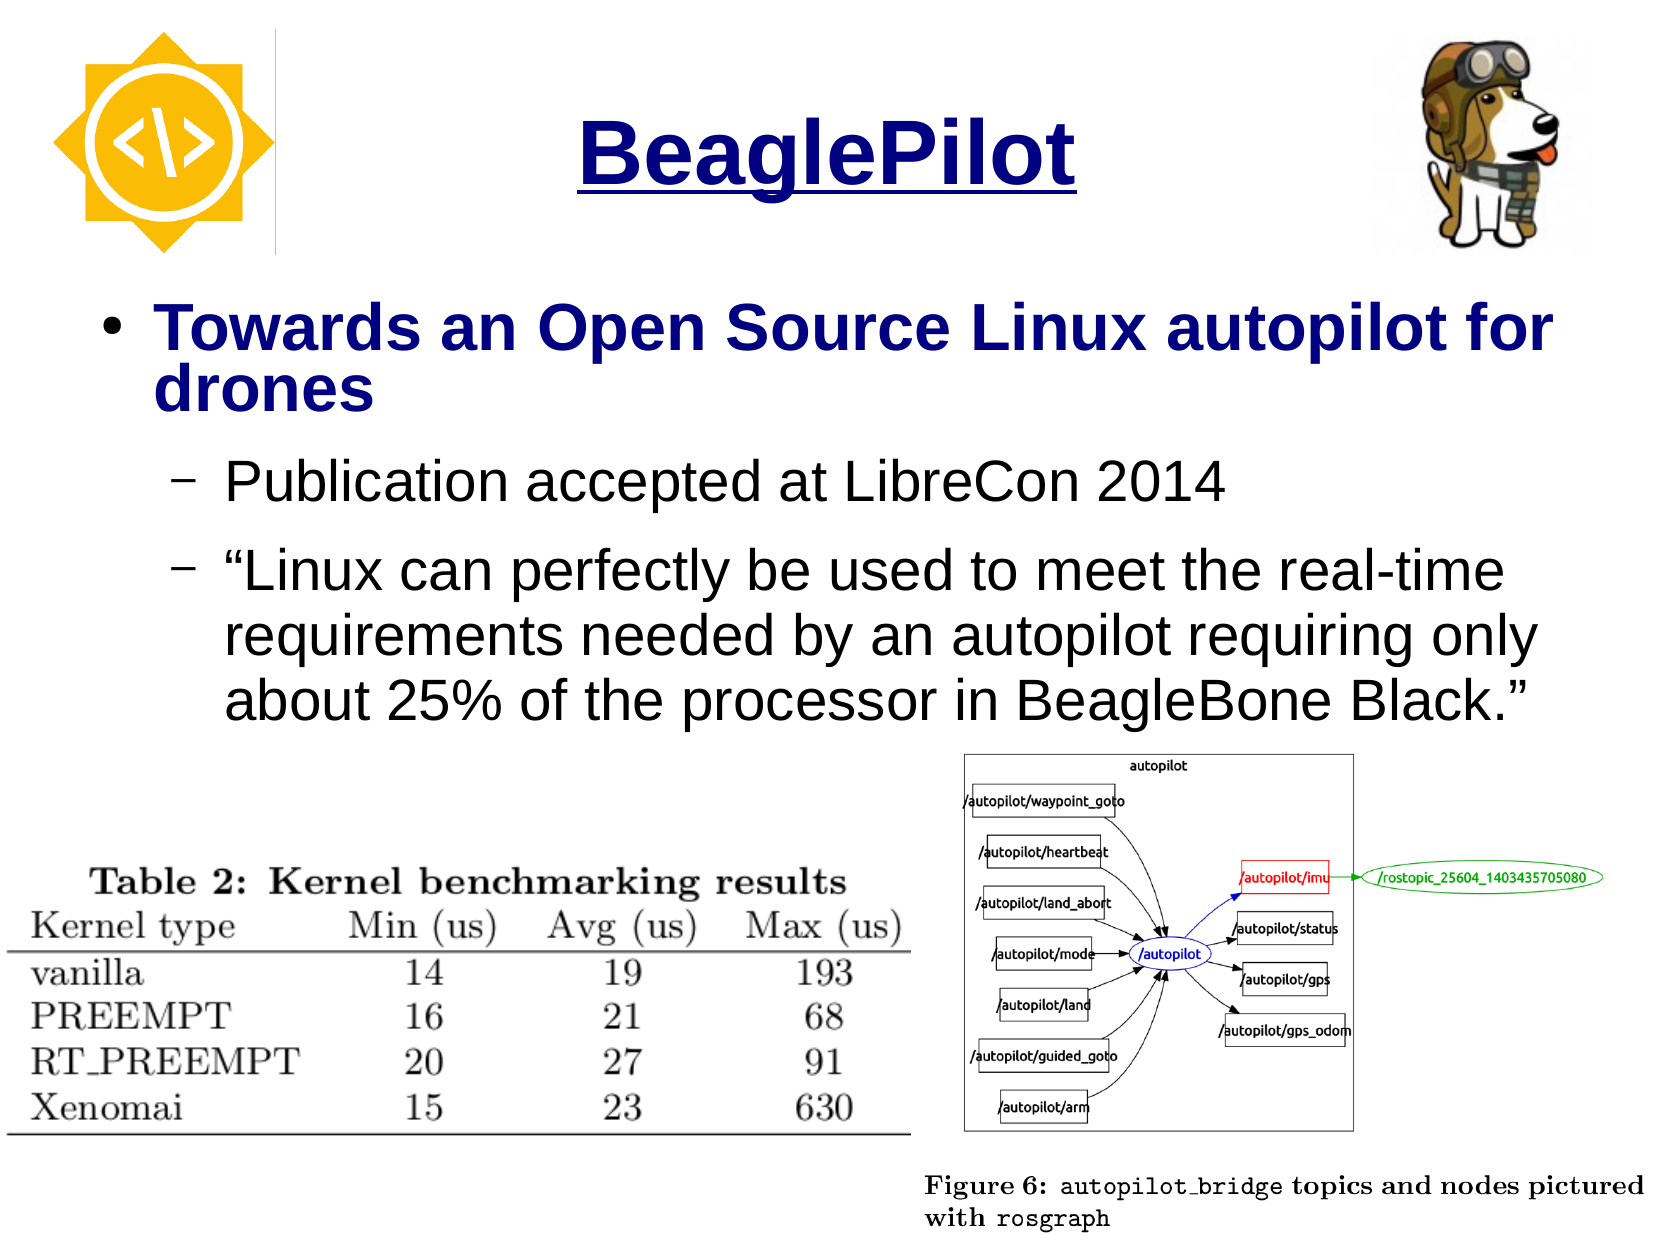

# BeaglePilot
Towards an Open Source Linux autopilot for drones
Publication accepted at LibreCon 2014
“Linux can perfectly be used to meet the real-time requirements needed by an autopilot requiring only about 25% of the processor in BeagleBone Black.”